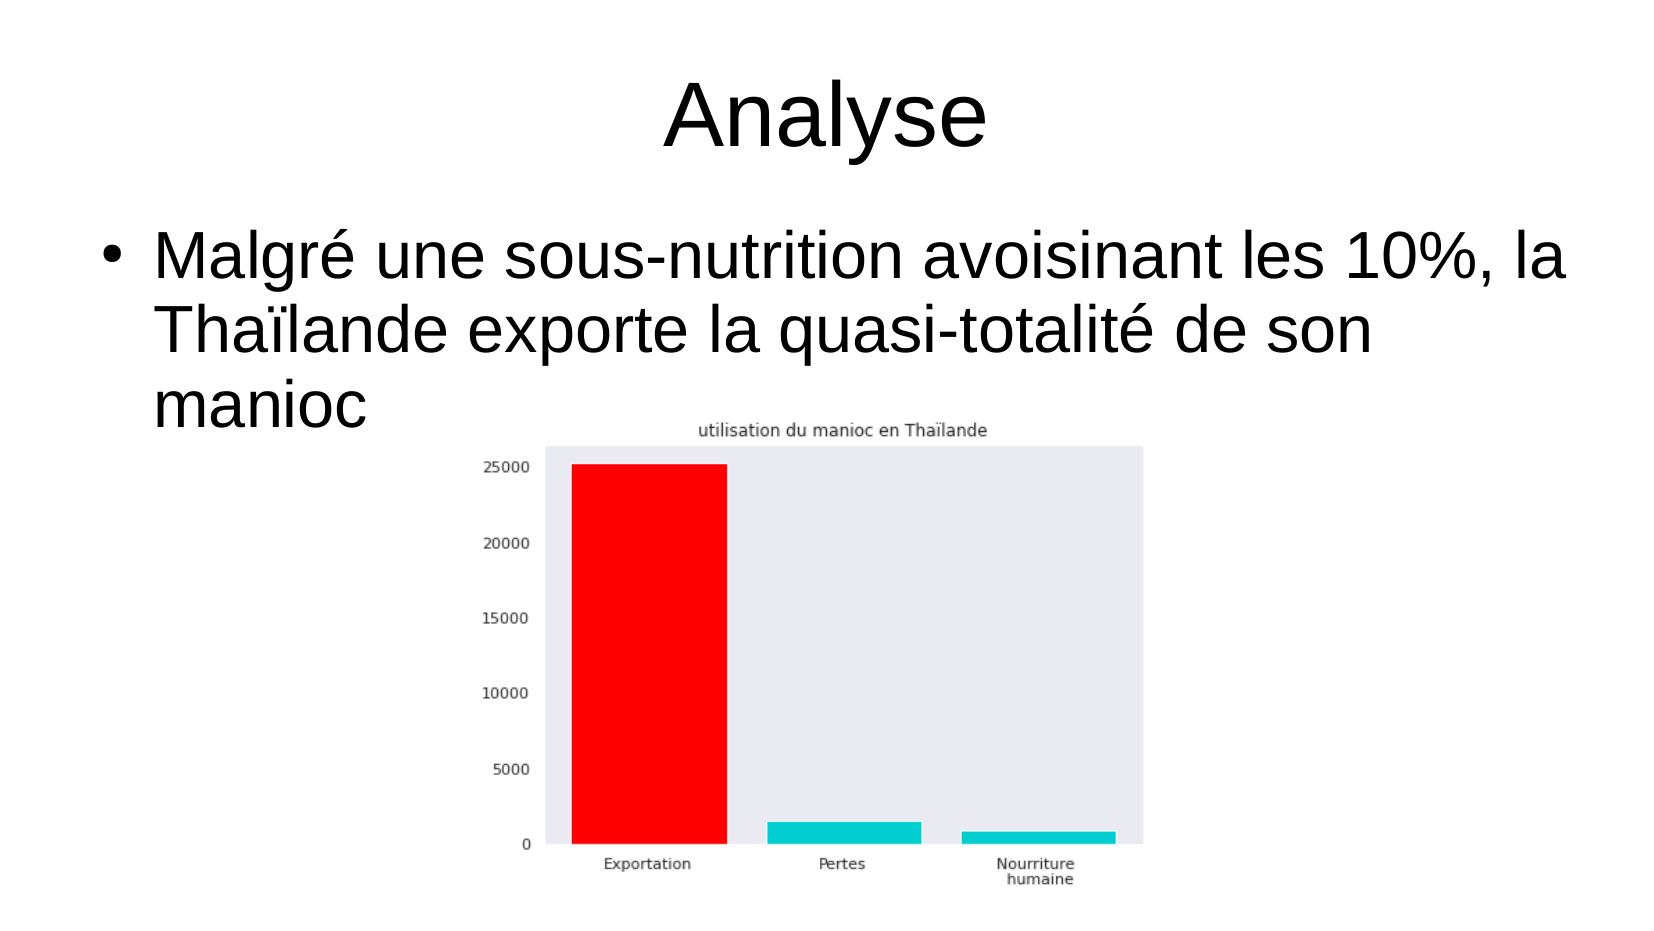

# Analyse
Malgré une sous-nutrition avoisinant les 10%, la Thaïlande exporte la quasi-totalité de son manioc